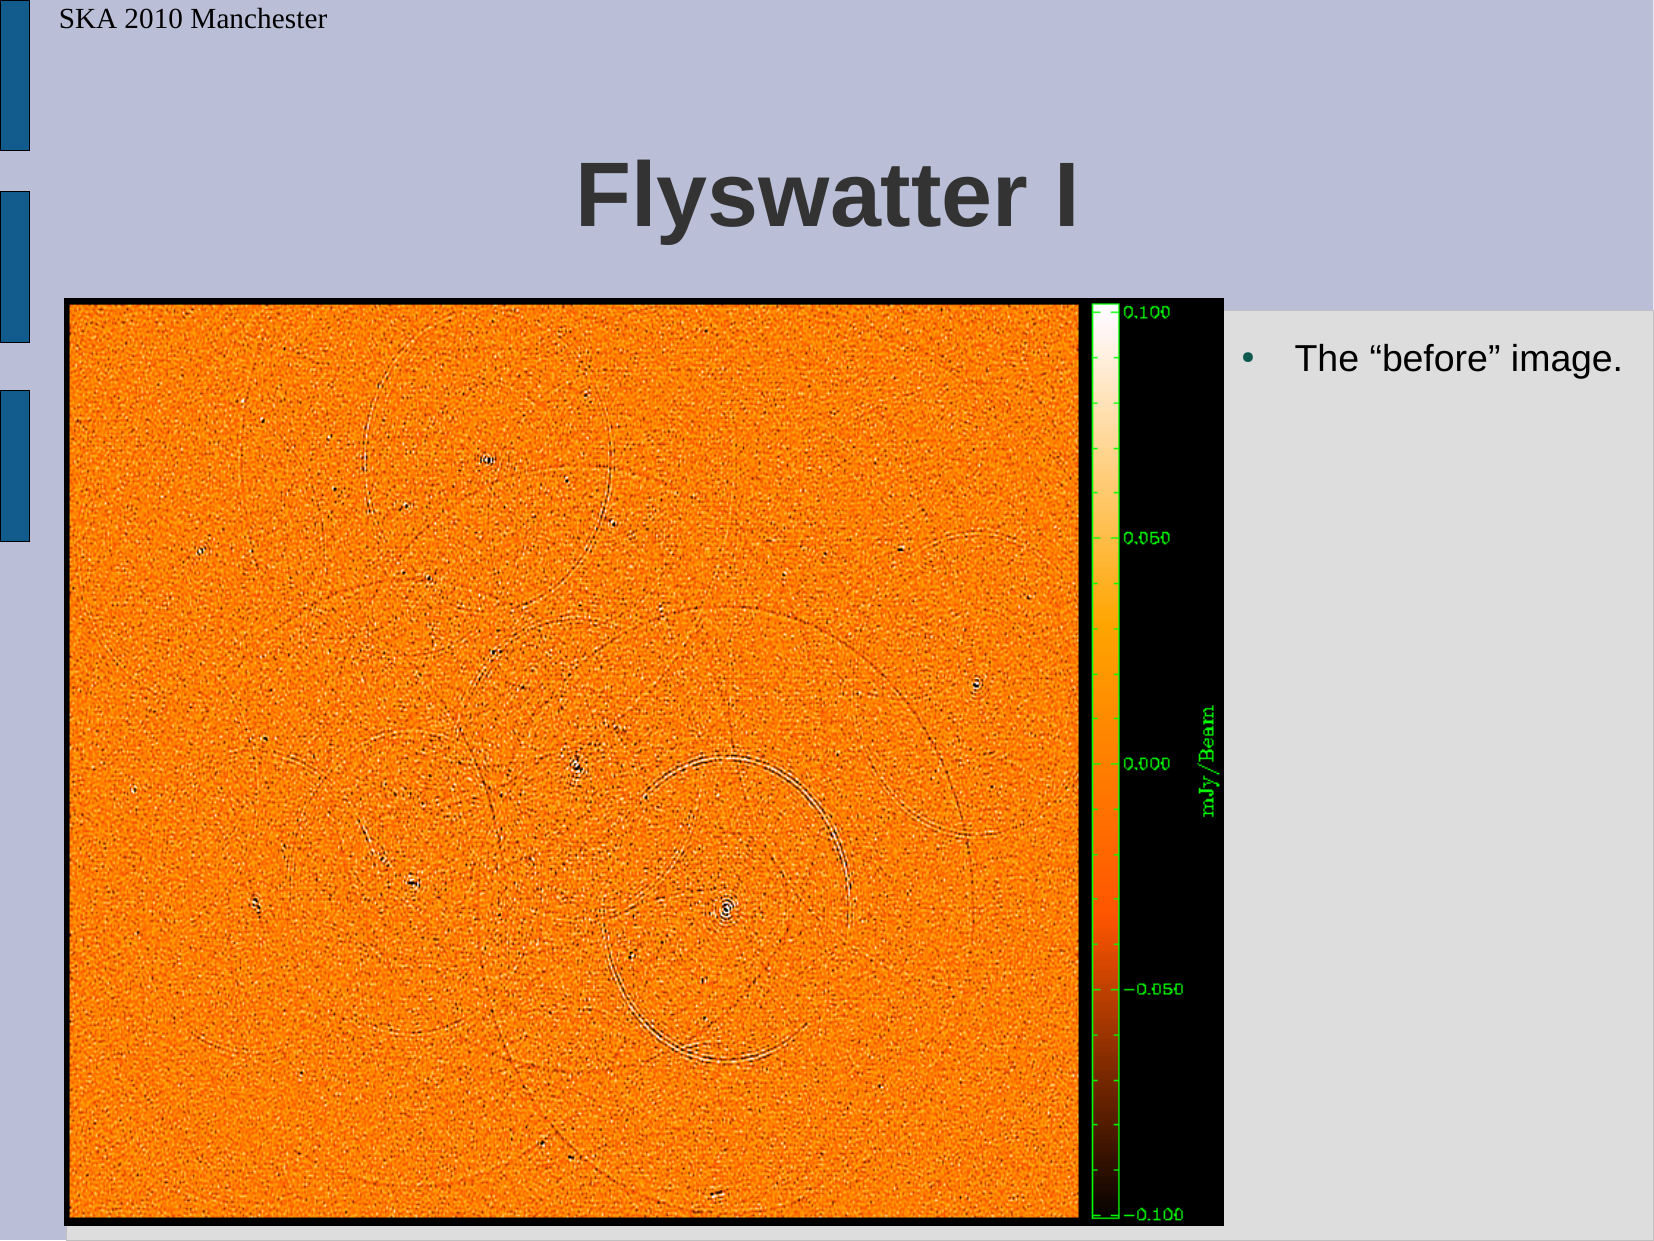

SKA 2010 Manchester
# Flyswatter I
The “before” image.